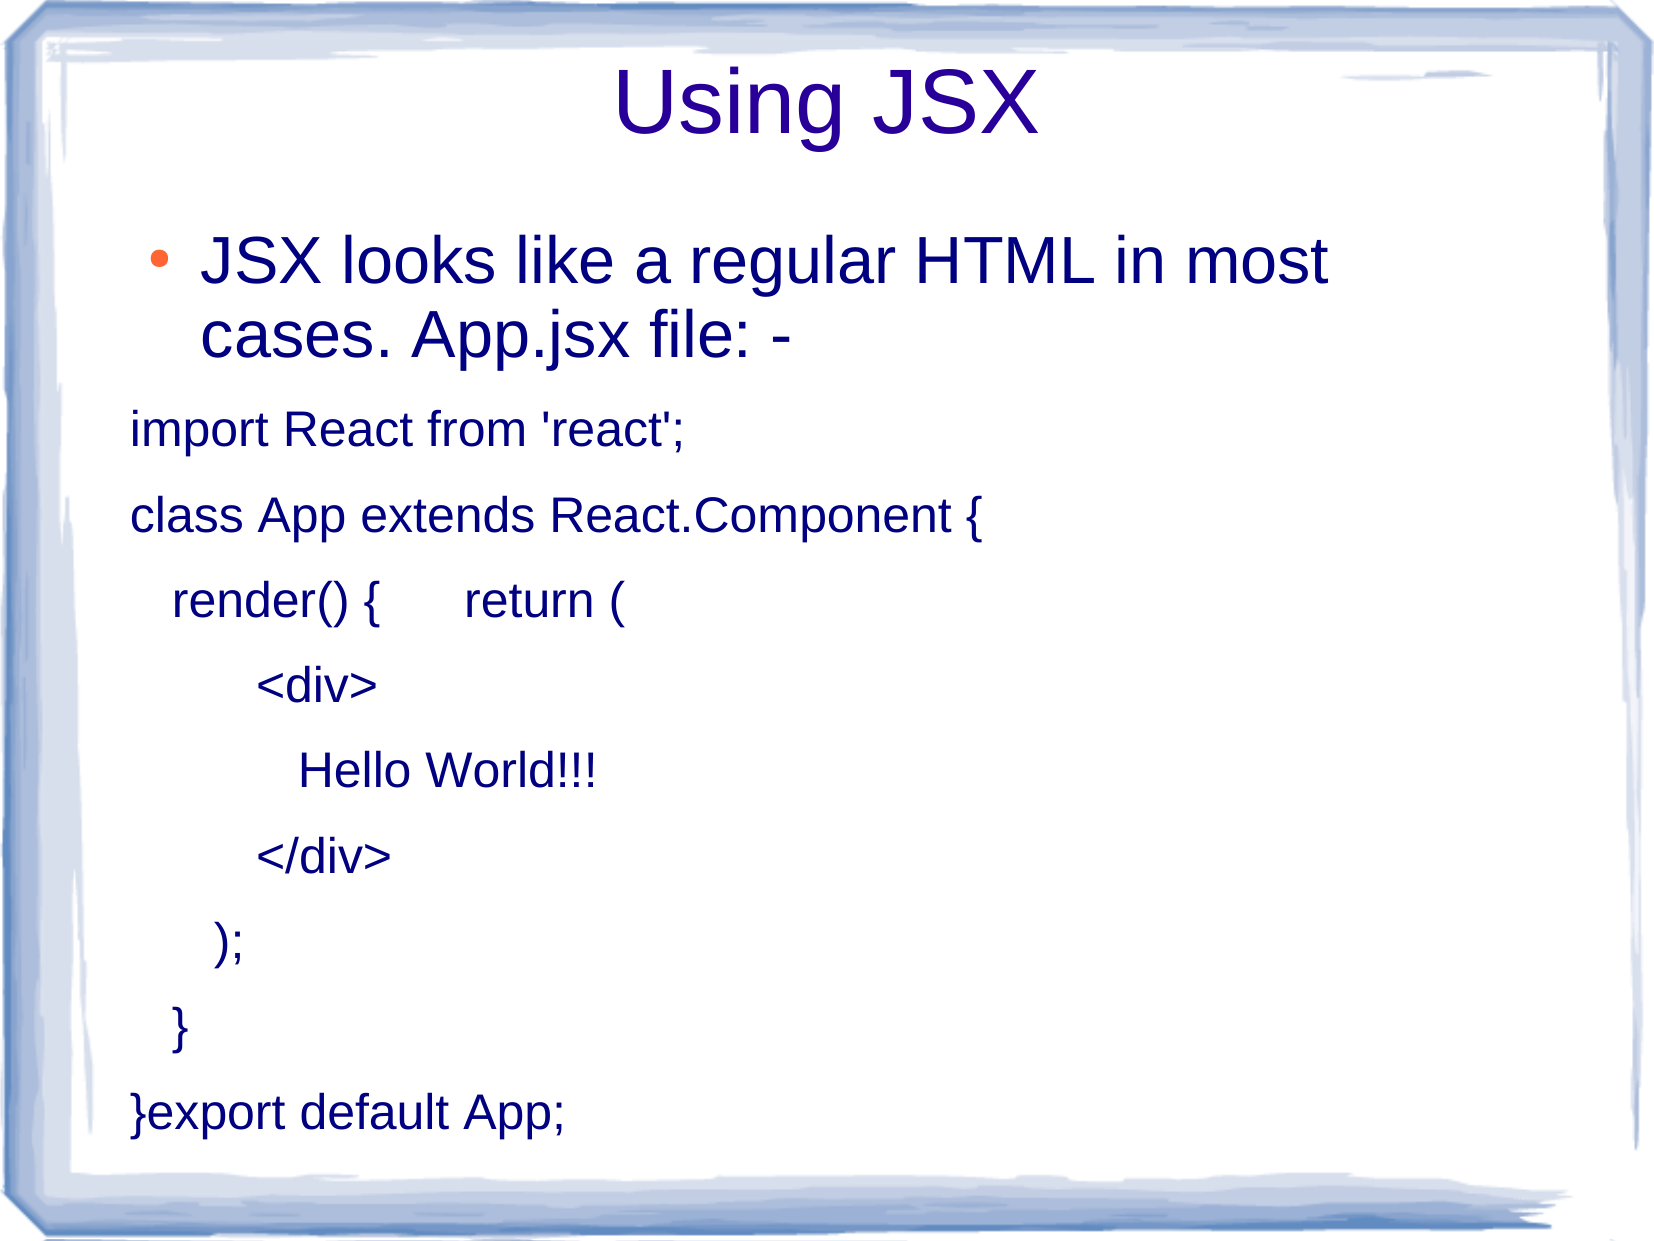

# Using JSX
JSX looks like a regular HTML in most cases. App.jsx file: -
import React from 'react';
class App extends React.Component {
 render() { return (
 <div>
 Hello World!!!
 </div>
 );
 }
}export default App;